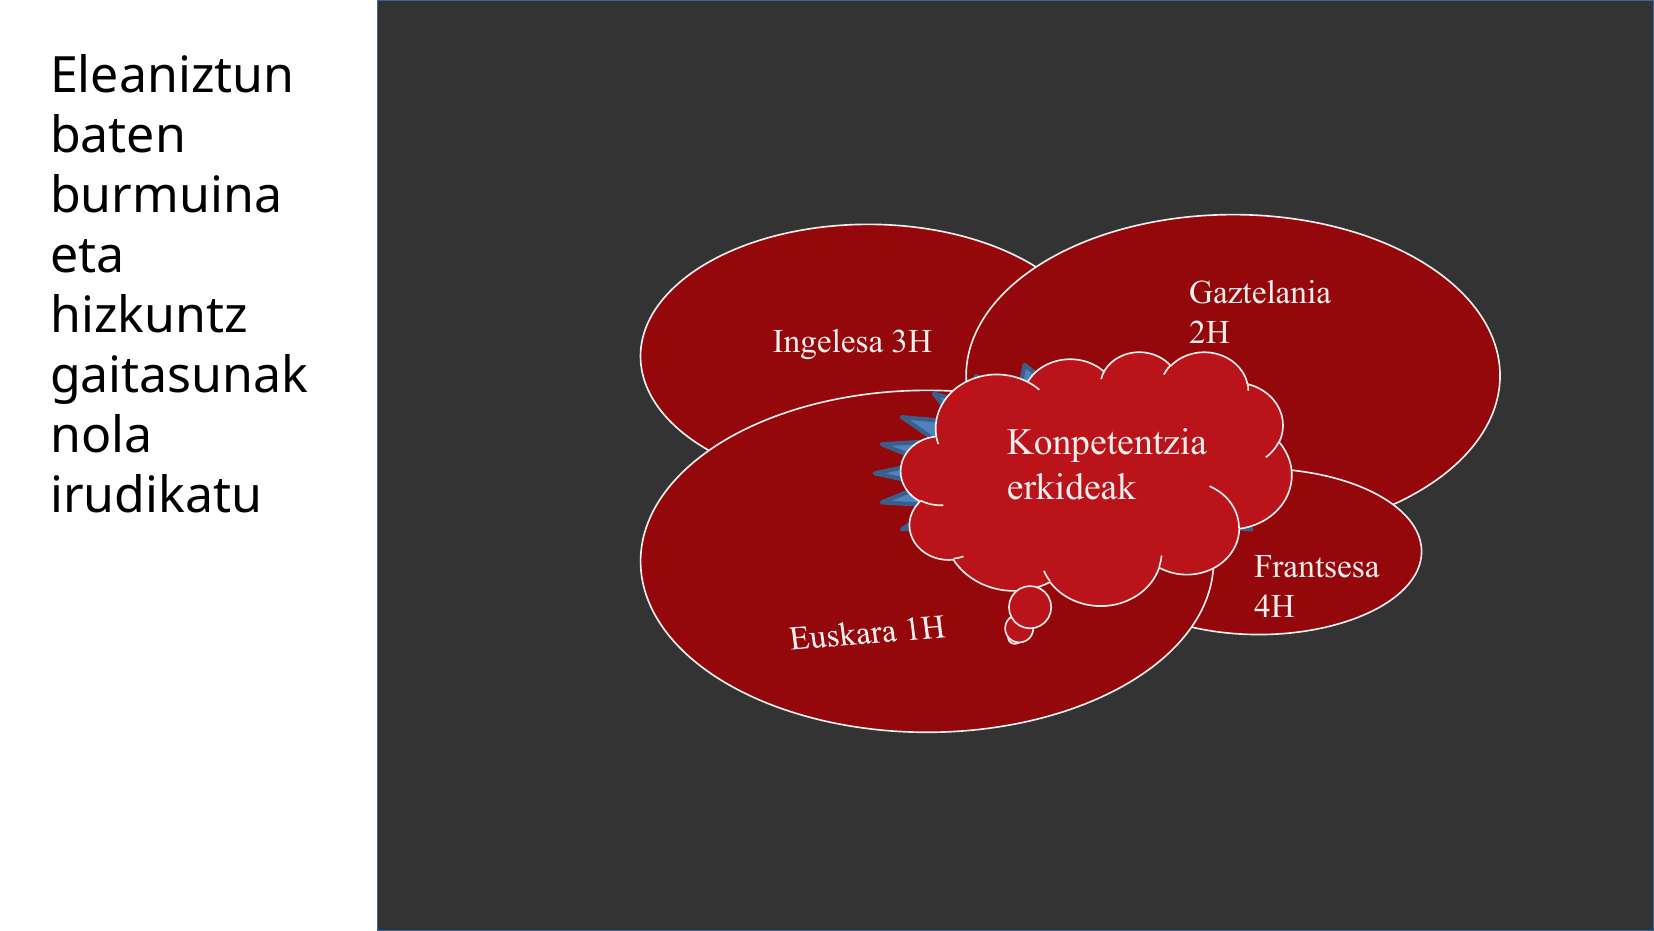

Eleaniztun baten burmuina eta hizkuntz gaitasunak nola irudikatu
#
Gaztelania 2H
Ingelesa 3H
Konpetentzia erkideak
Frantsesa
4H
Euskara 1H